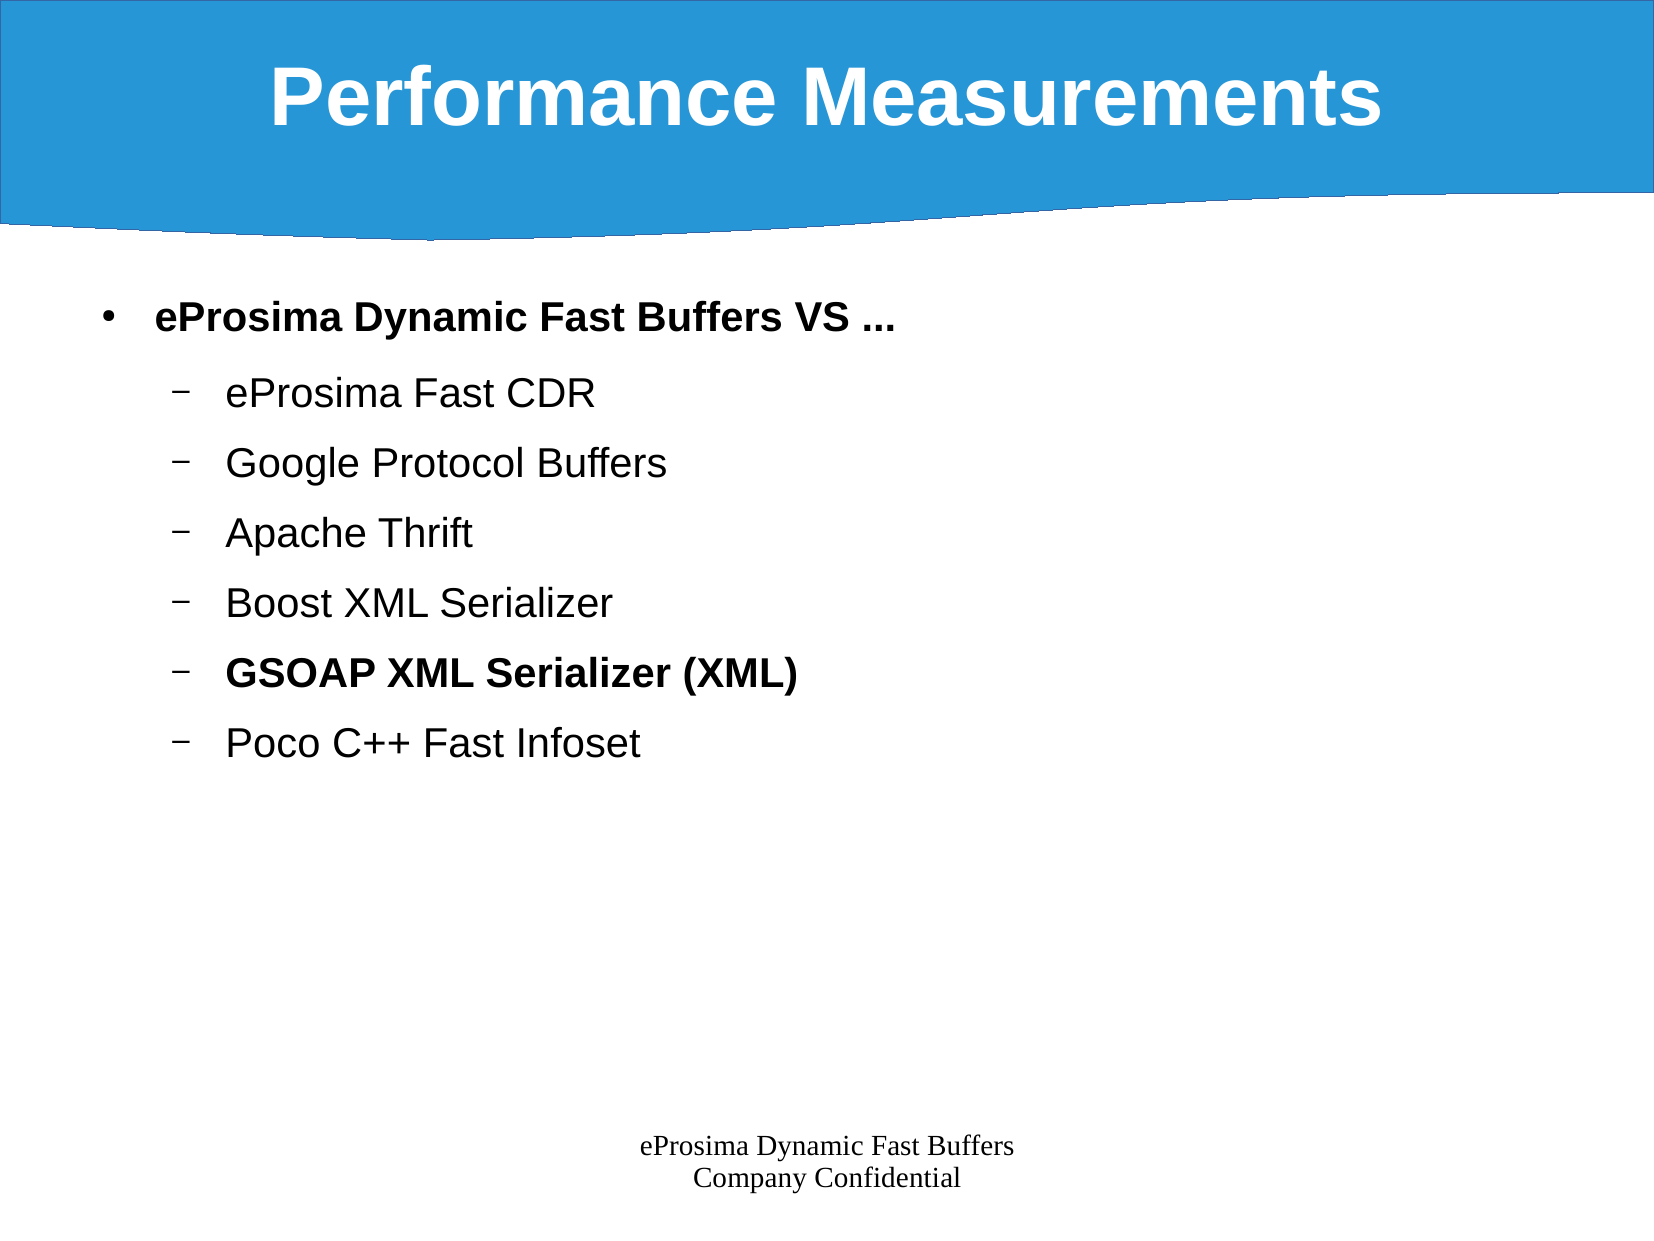

Performance Measurements
# eProsima Dynamic Fast Buffers VS ...
eProsima Fast CDR
Google Protocol Buffers
Apache Thrift
Boost XML Serializer
GSOAP XML Serializer (XML)
Poco C++ Fast Infoset
eProsima Dynamic Fast Buffers